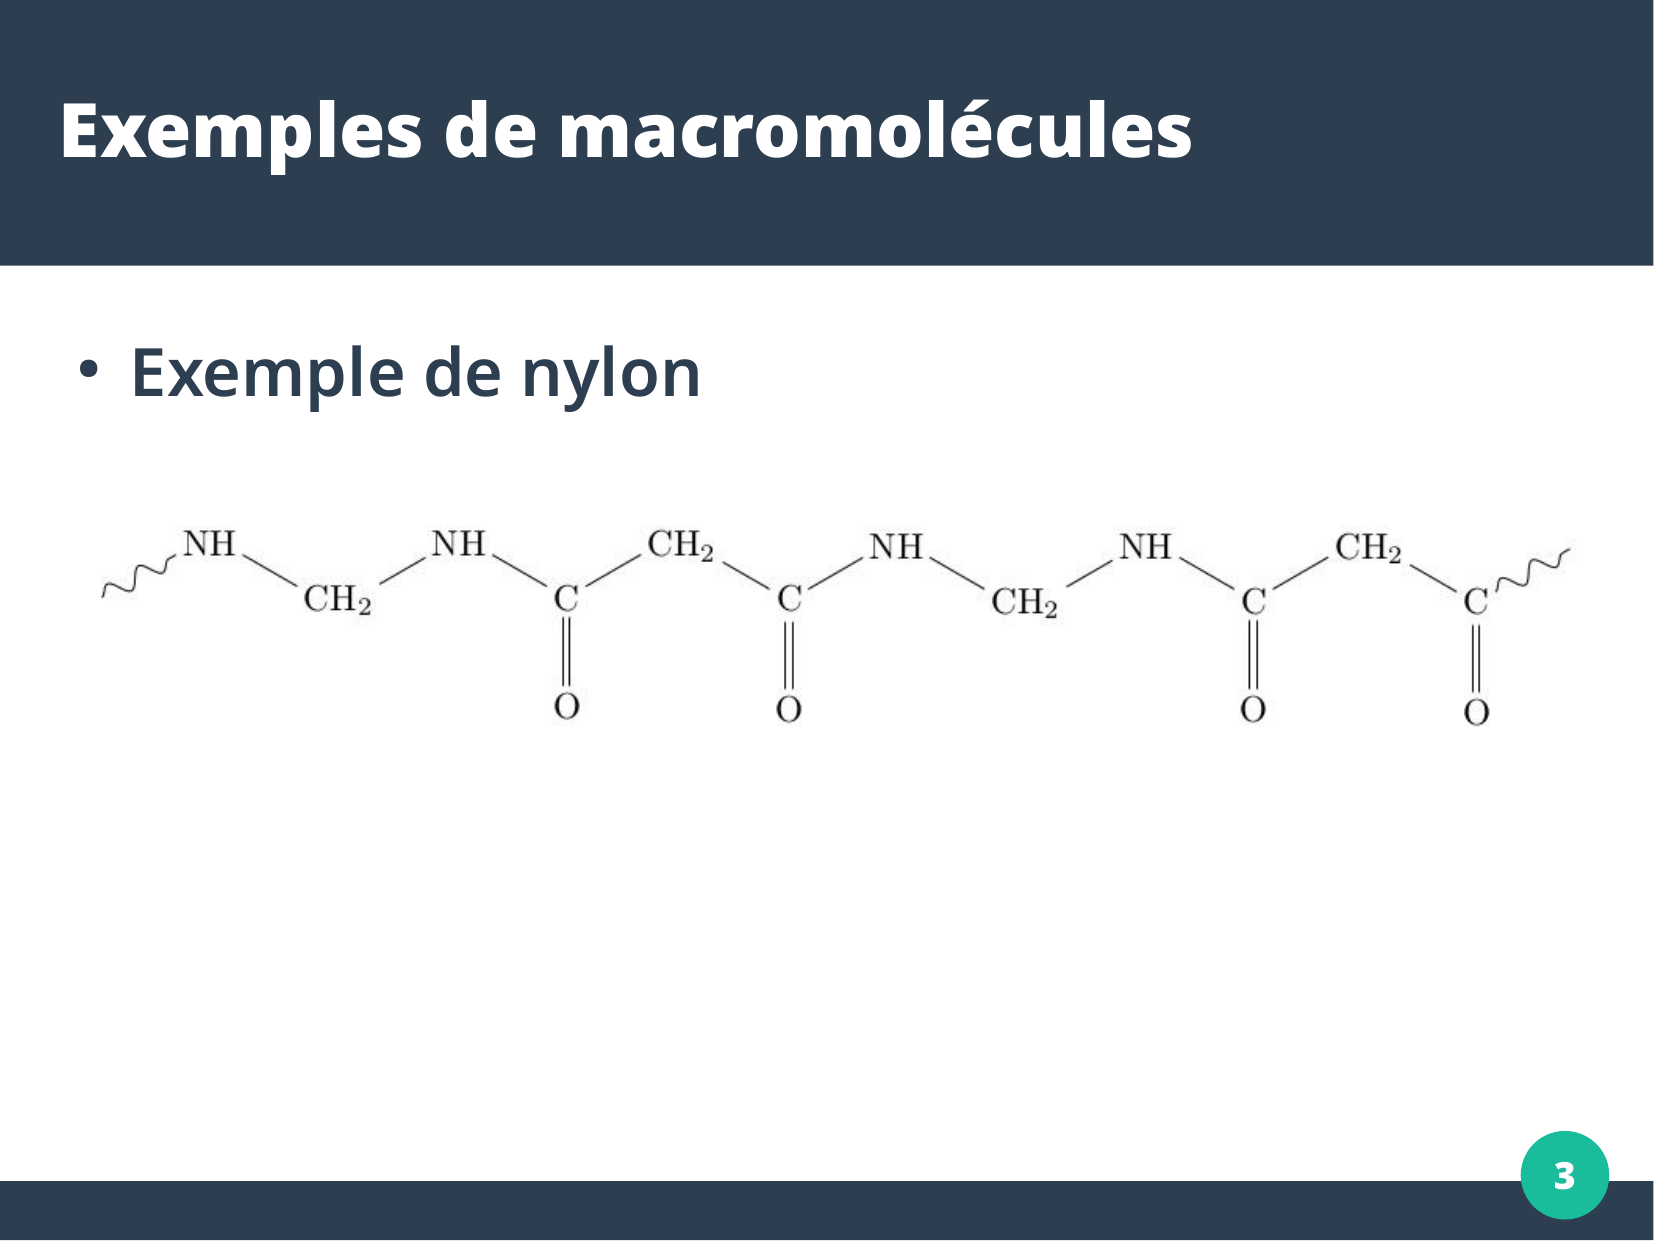

# Exemples de macromolécules
Exemple de nylon
3